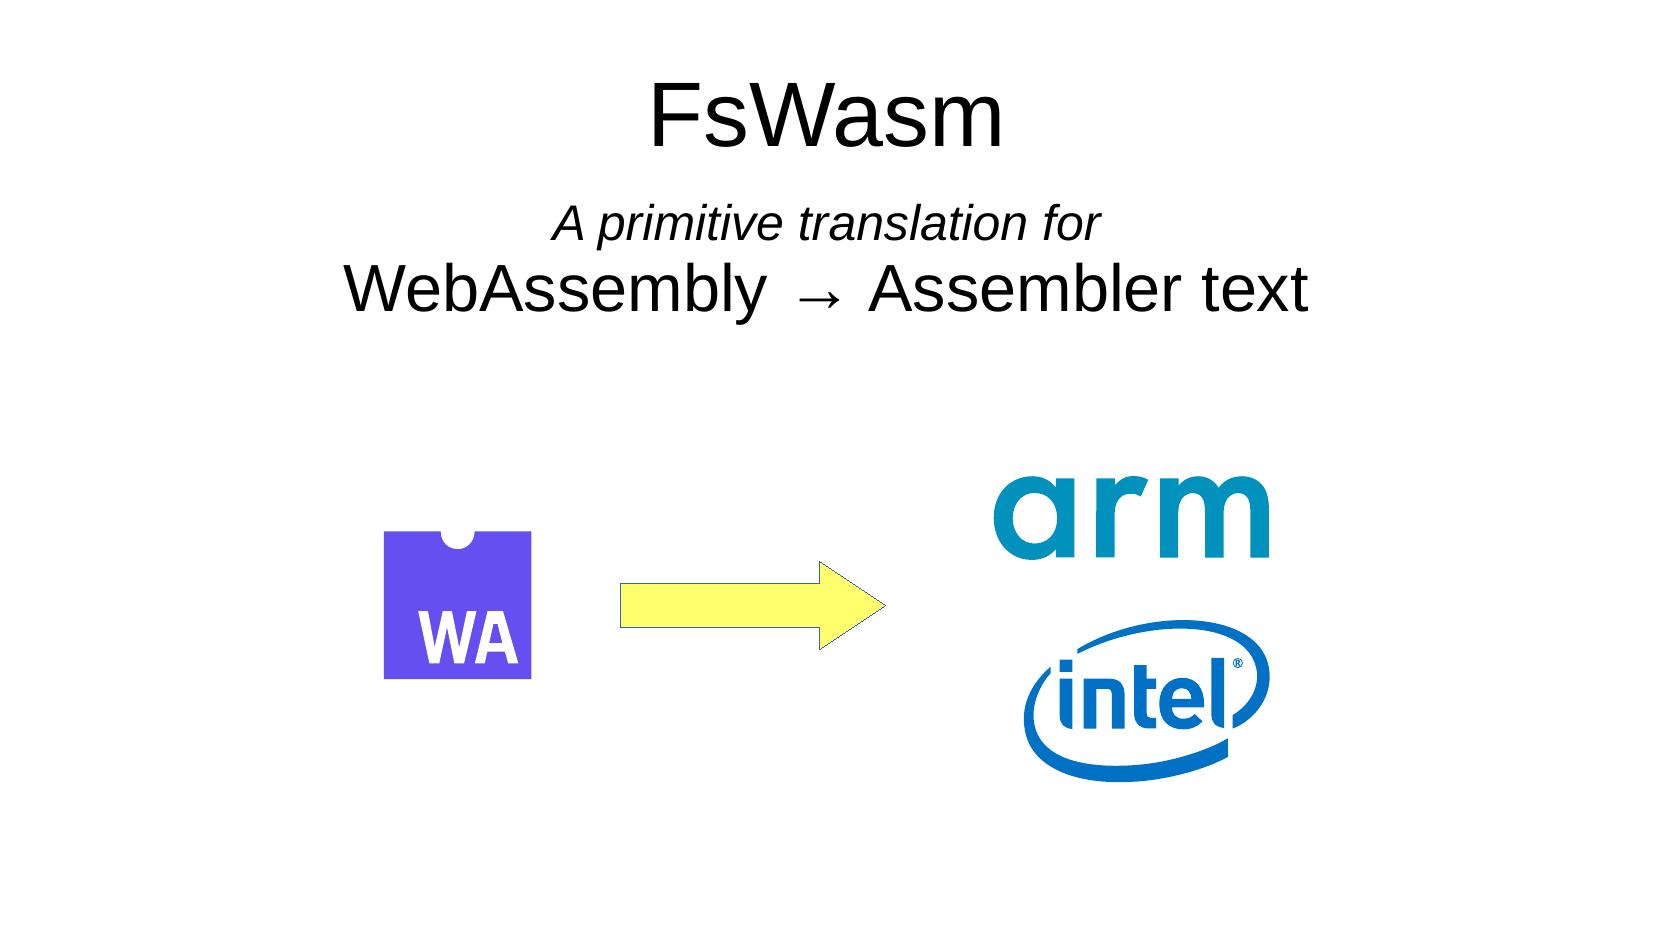

# FsWasm
A primitive translation for
WebAssembly → Assembler text